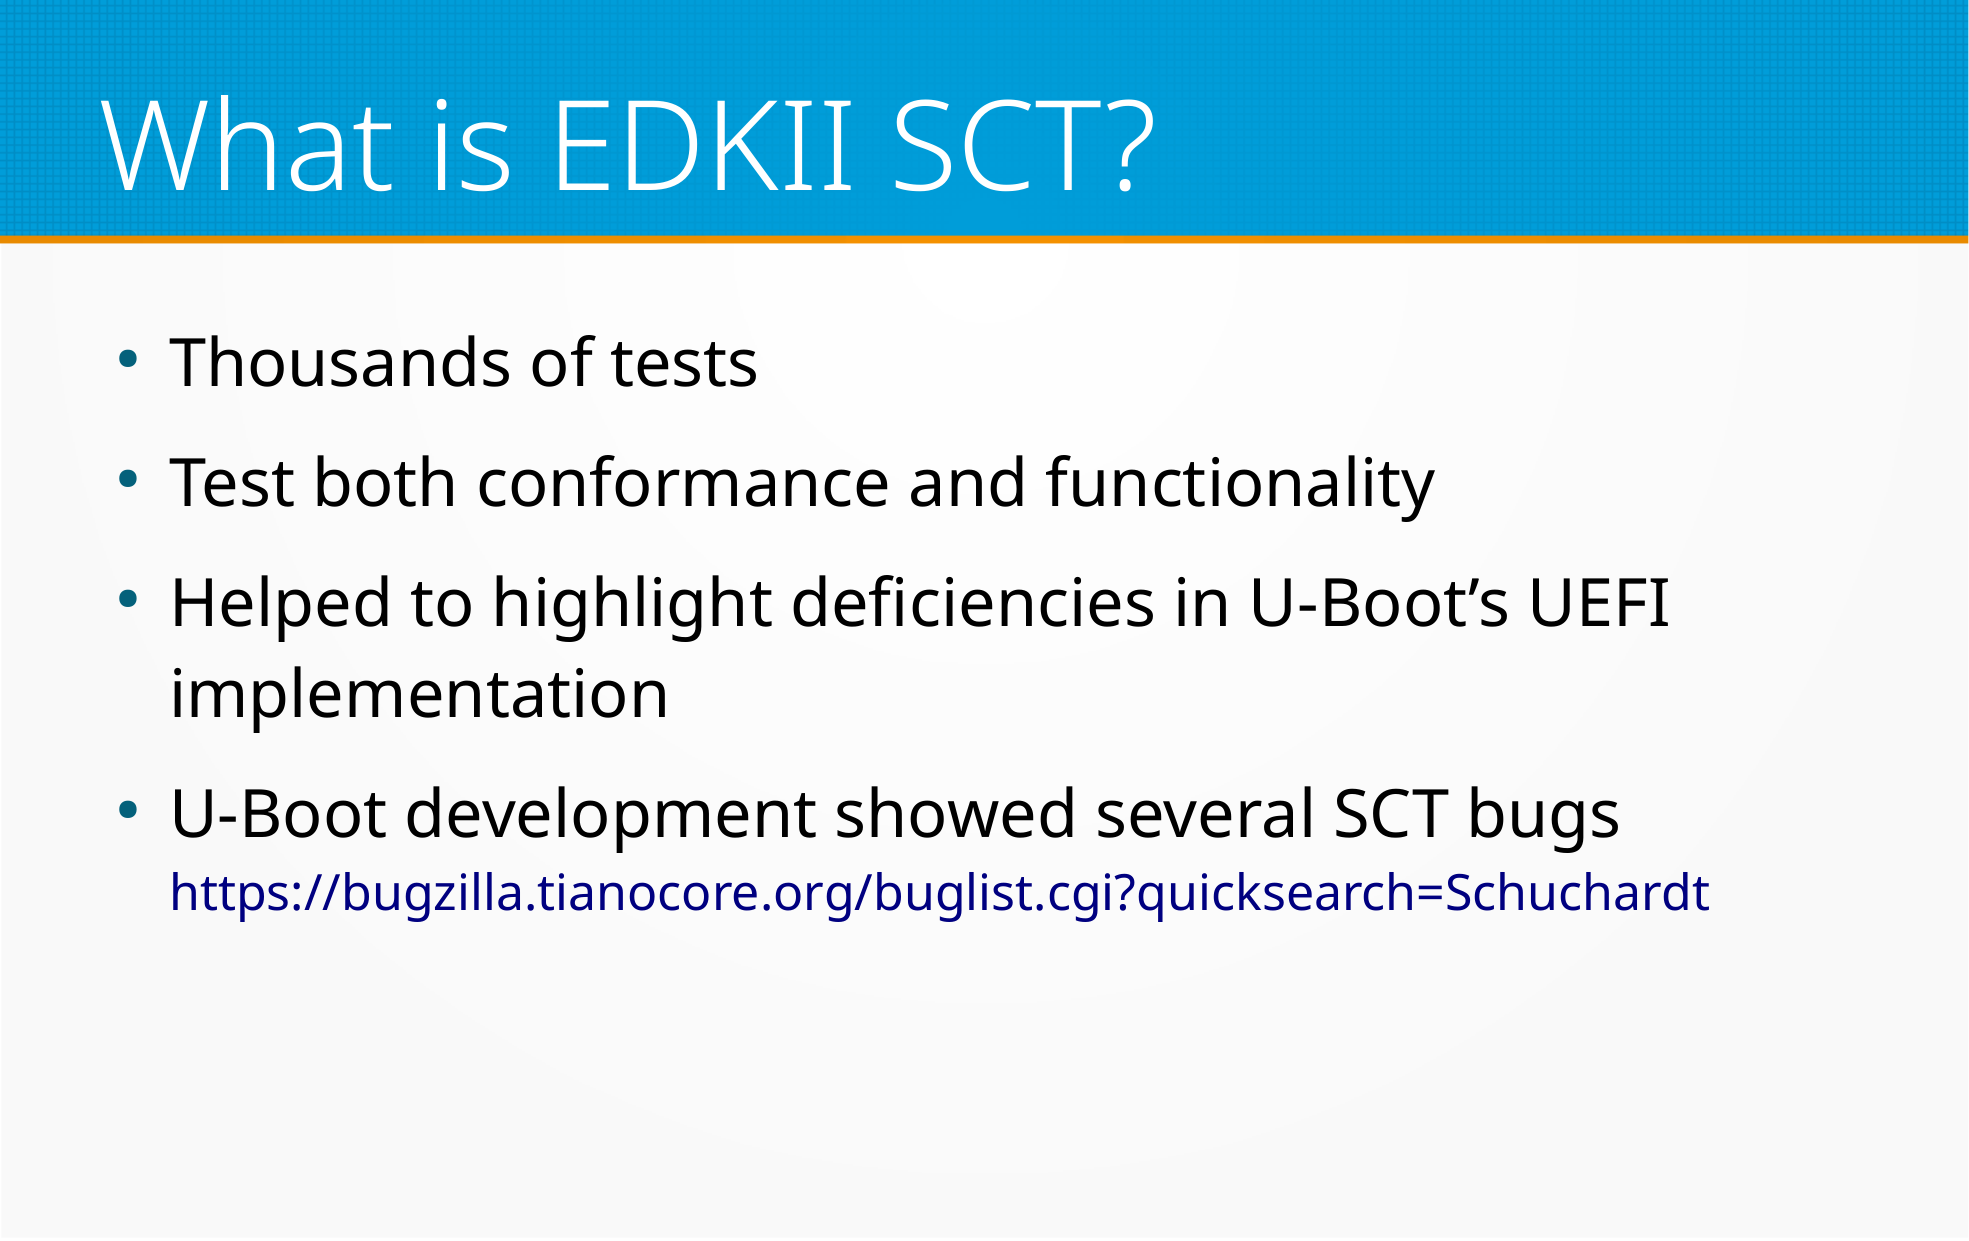

# What is EDKII SCT?
Thousands of tests
Test both conformance and functionality
Helped to highlight deficiencies in U-Boot’s UEFI implementation
U-Boot development showed several SCT bugs
https://bugzilla.tianocore.org/buglist.cgi?quicksearch=Schuchardt